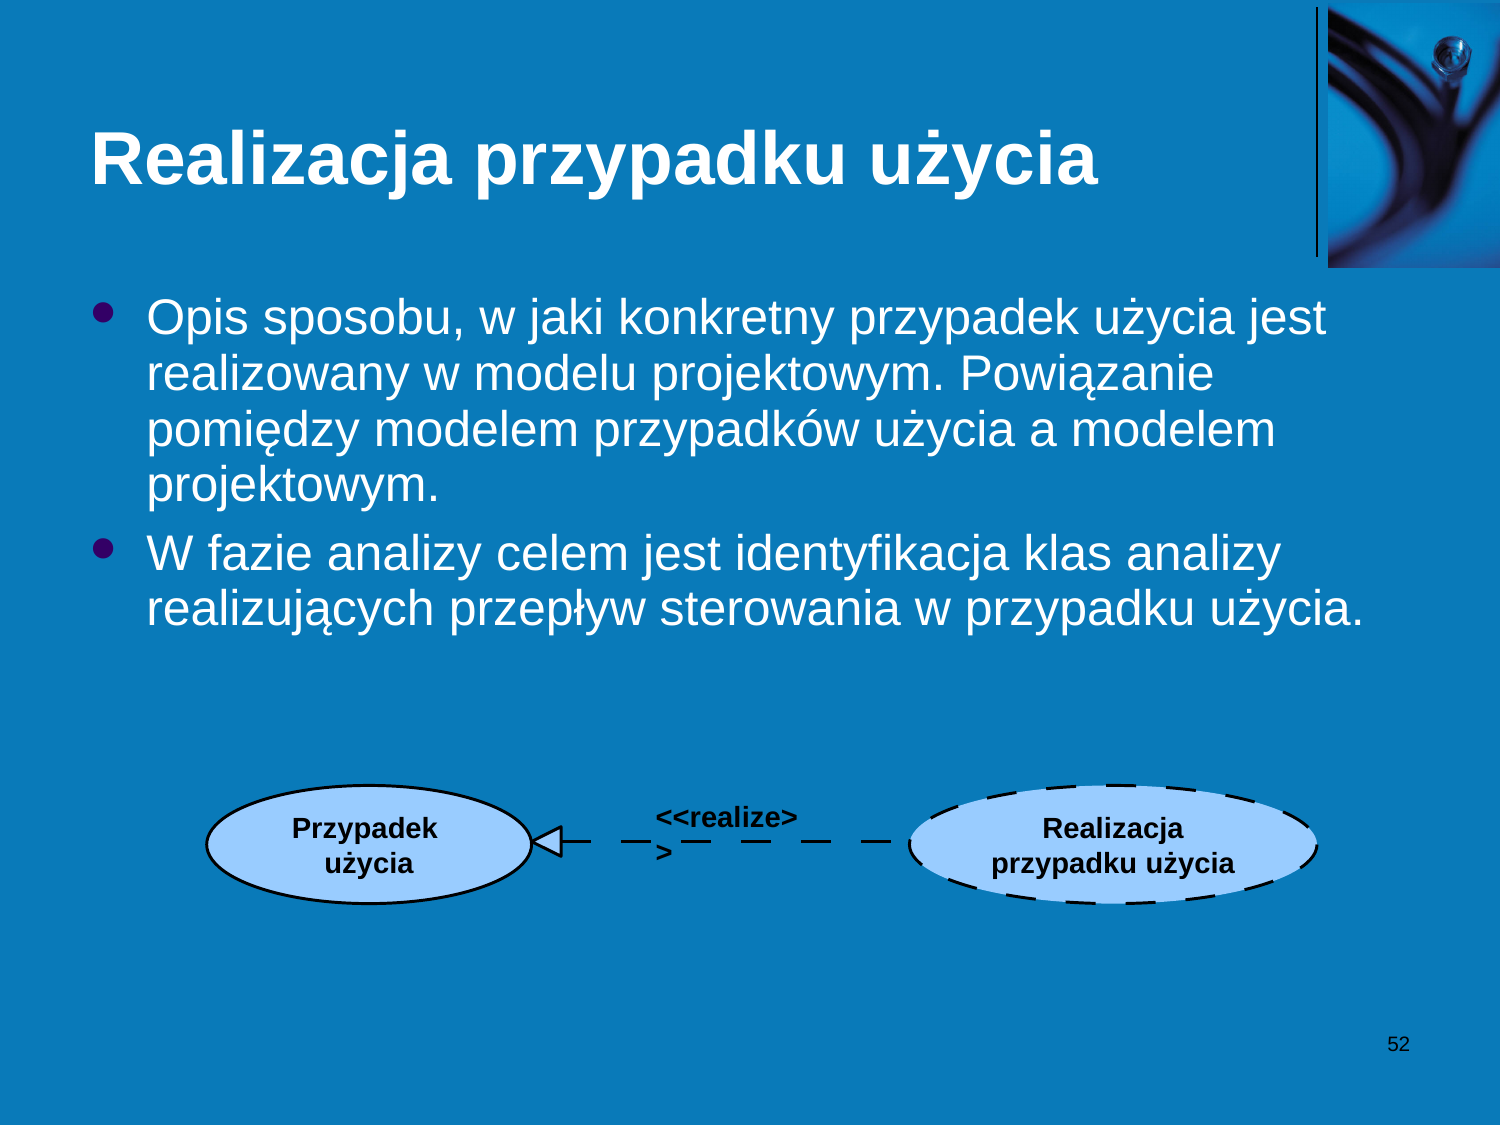

# Realizacja przypadku użycia
Opis sposobu, w jaki konkretny przypadek użycia jest realizowany w modelu projektowym. Powiązanie pomiędzy modelem przypadków użycia a modelem projektowym.
W fazie analizy celem jest identyfikacja klas analizy realizujących przepływ sterowania w przypadku użycia.
Przypadek
użycia
Realizacja
przypadku użycia
<<realize>>
52